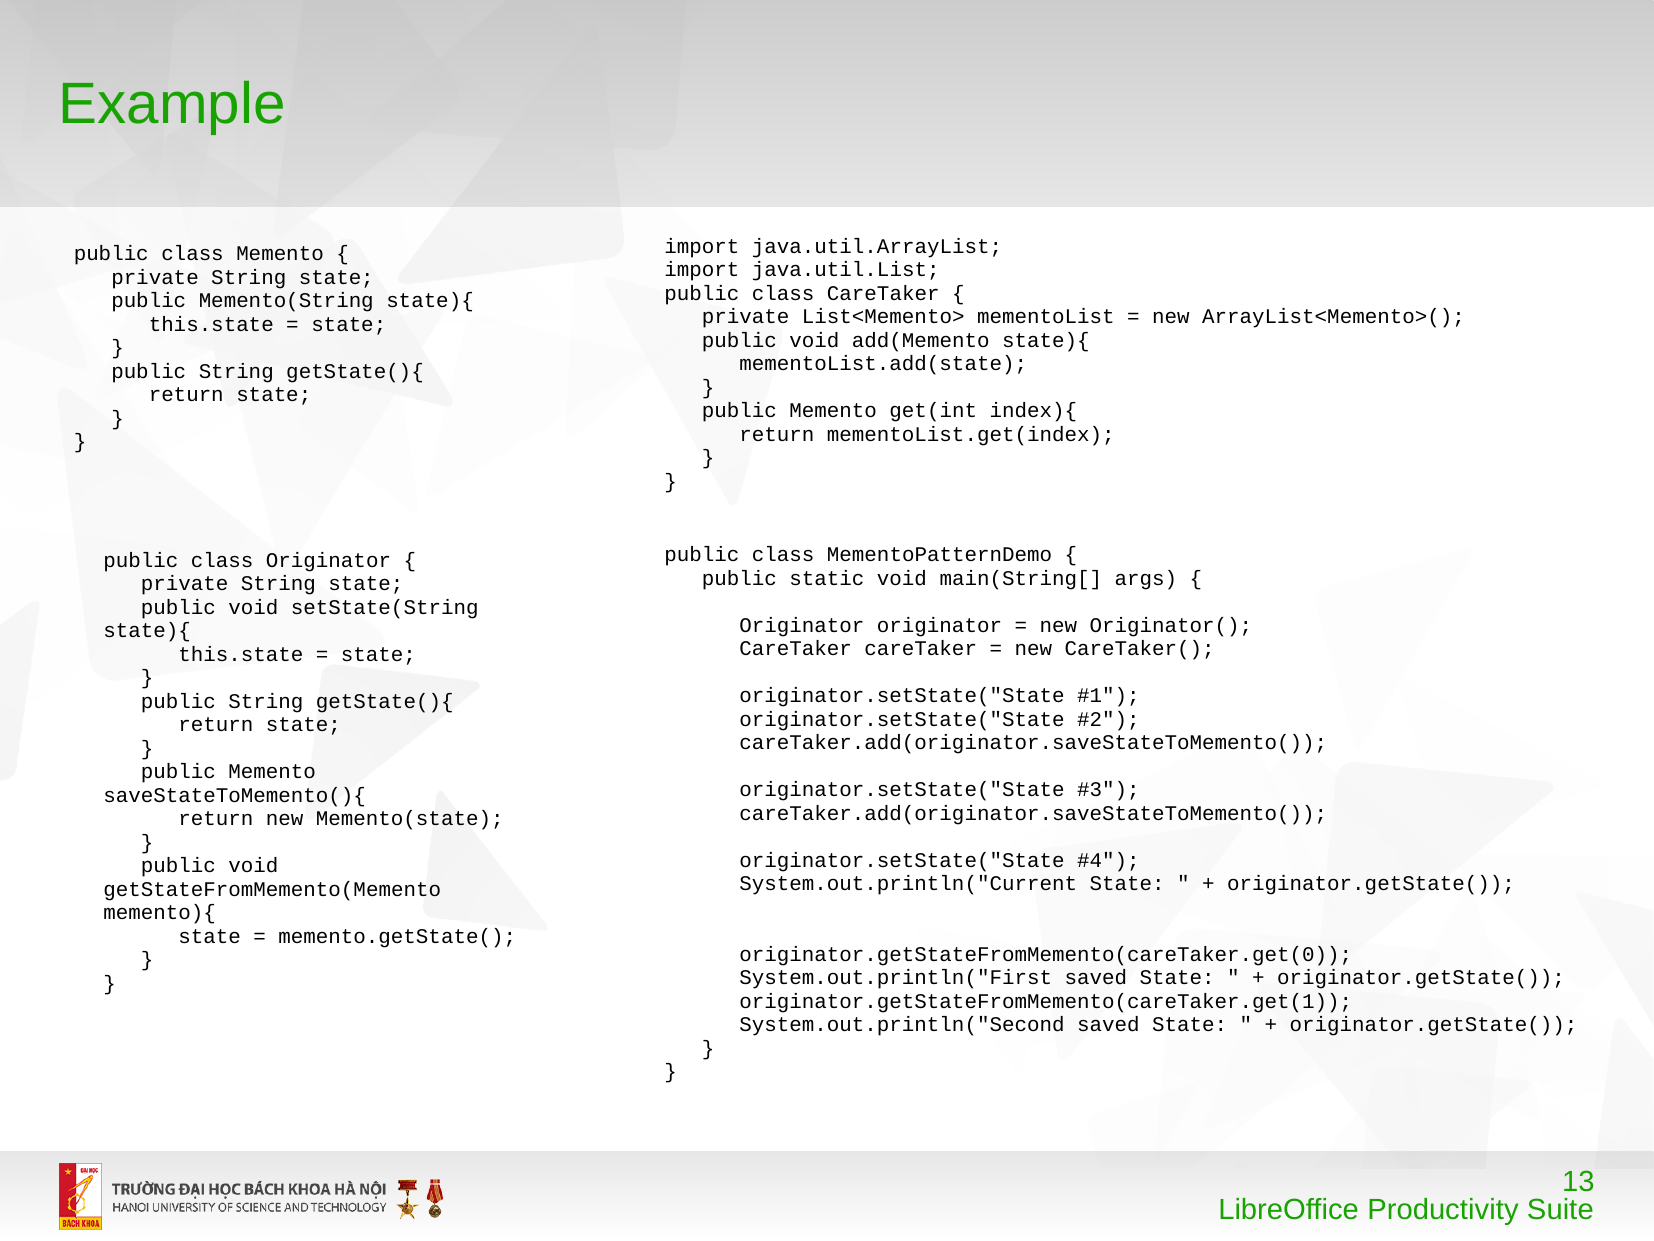

# Example
import java.util.ArrayList;
import java.util.List;
public class CareTaker {
 private List<Memento> mementoList = new ArrayList<Memento>();
 public void add(Memento state){
 mementoList.add(state);
 }
 public Memento get(int index){
 return mementoList.get(index);
 }
}
public class Memento {
 private String state;
 public Memento(String state){
 this.state = state;
 }
 public String getState(){
 return state;
 }
}
public class MementoPatternDemo {
 public static void main(String[] args) {
 Originator originator = new Originator();
 CareTaker careTaker = new CareTaker();
 originator.setState("State #1");
 originator.setState("State #2");
 careTaker.add(originator.saveStateToMemento());
 originator.setState("State #3");
 careTaker.add(originator.saveStateToMemento());
 originator.setState("State #4");
 System.out.println("Current State: " + originator.getState());
 originator.getStateFromMemento(careTaker.get(0));
 System.out.println("First saved State: " + originator.getState());
 originator.getStateFromMemento(careTaker.get(1));
 System.out.println("Second saved State: " + originator.getState());
 }
}
public class Originator {
 private String state;
 public void setState(String state){
 this.state = state;
 }
 public String getState(){
 return state;
 }
 public Memento saveStateToMemento(){
 return new Memento(state);
 }
 public void getStateFromMemento(Memento memento){
 state = memento.getState();
 }
}
13
LibreOffice Productivity Suite